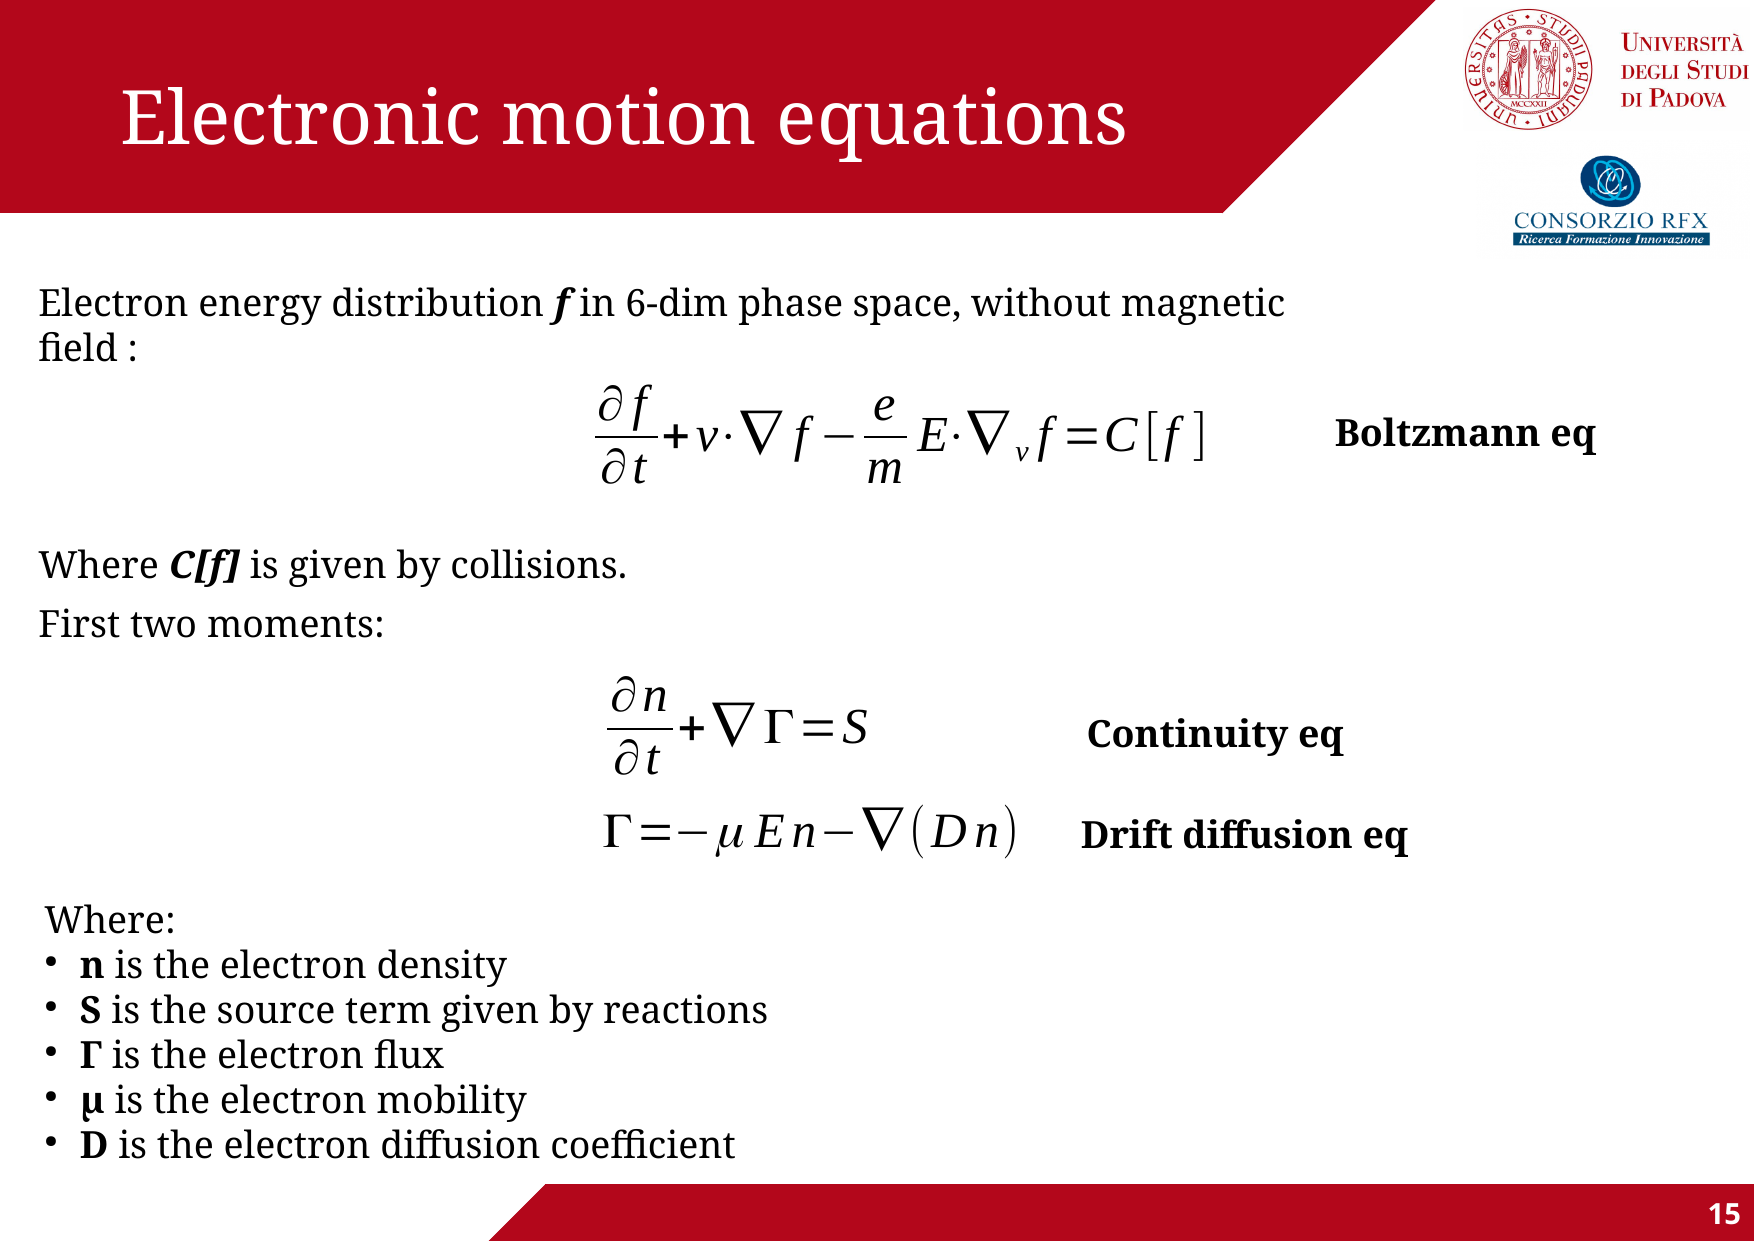

# Electronic motion equations
Electron energy distribution f in 6-dim phase space, without magnetic field :
Boltzmann eq
Where C[f] is given by collisions.
First two moments:
Continuity eq
Drift diffusion eq
Where:
n is the electron density
S is the source term given by reactions
Γ is the electron flux
μ is the electron mobility
D is the electron diffusion coefficient
15